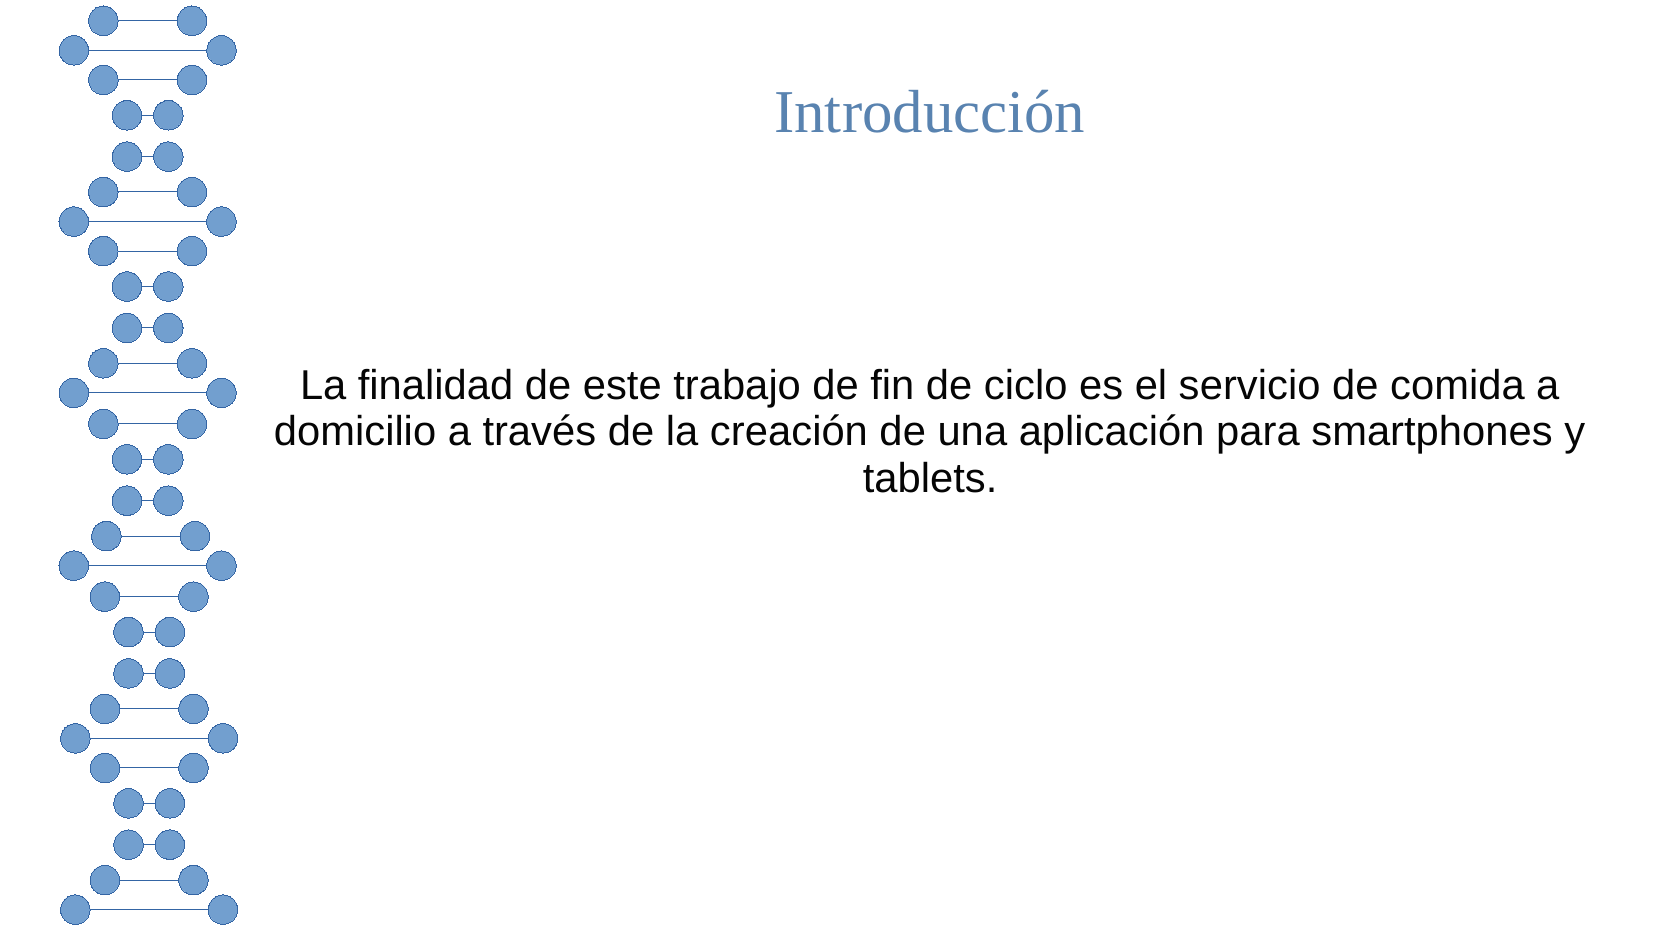

# Introducción
La finalidad de este trabajo de fin de ciclo es el servicio de comida a domicilio a través de la creación de una aplicación para smartphones y tablets.